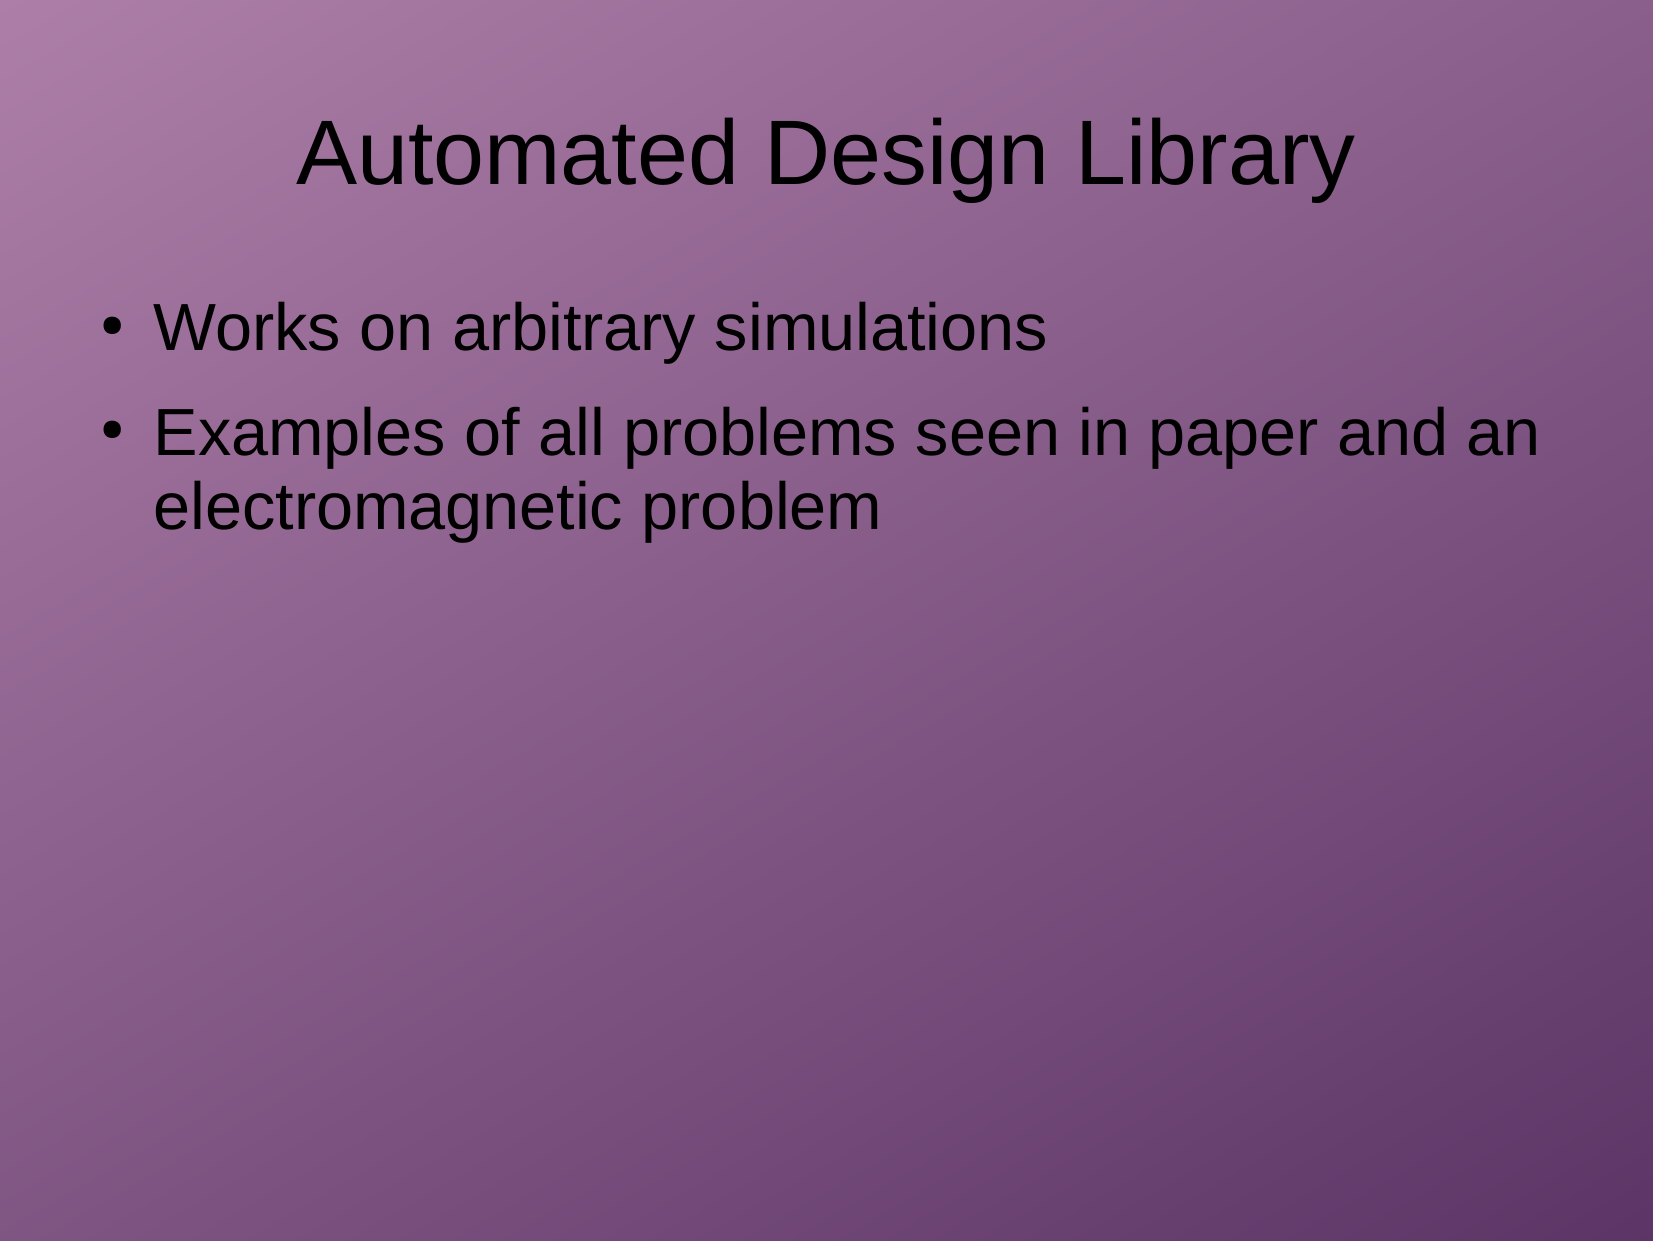

# Automated Design Library
Works on arbitrary simulations
Examples of all problems seen in paper and an electromagnetic problem